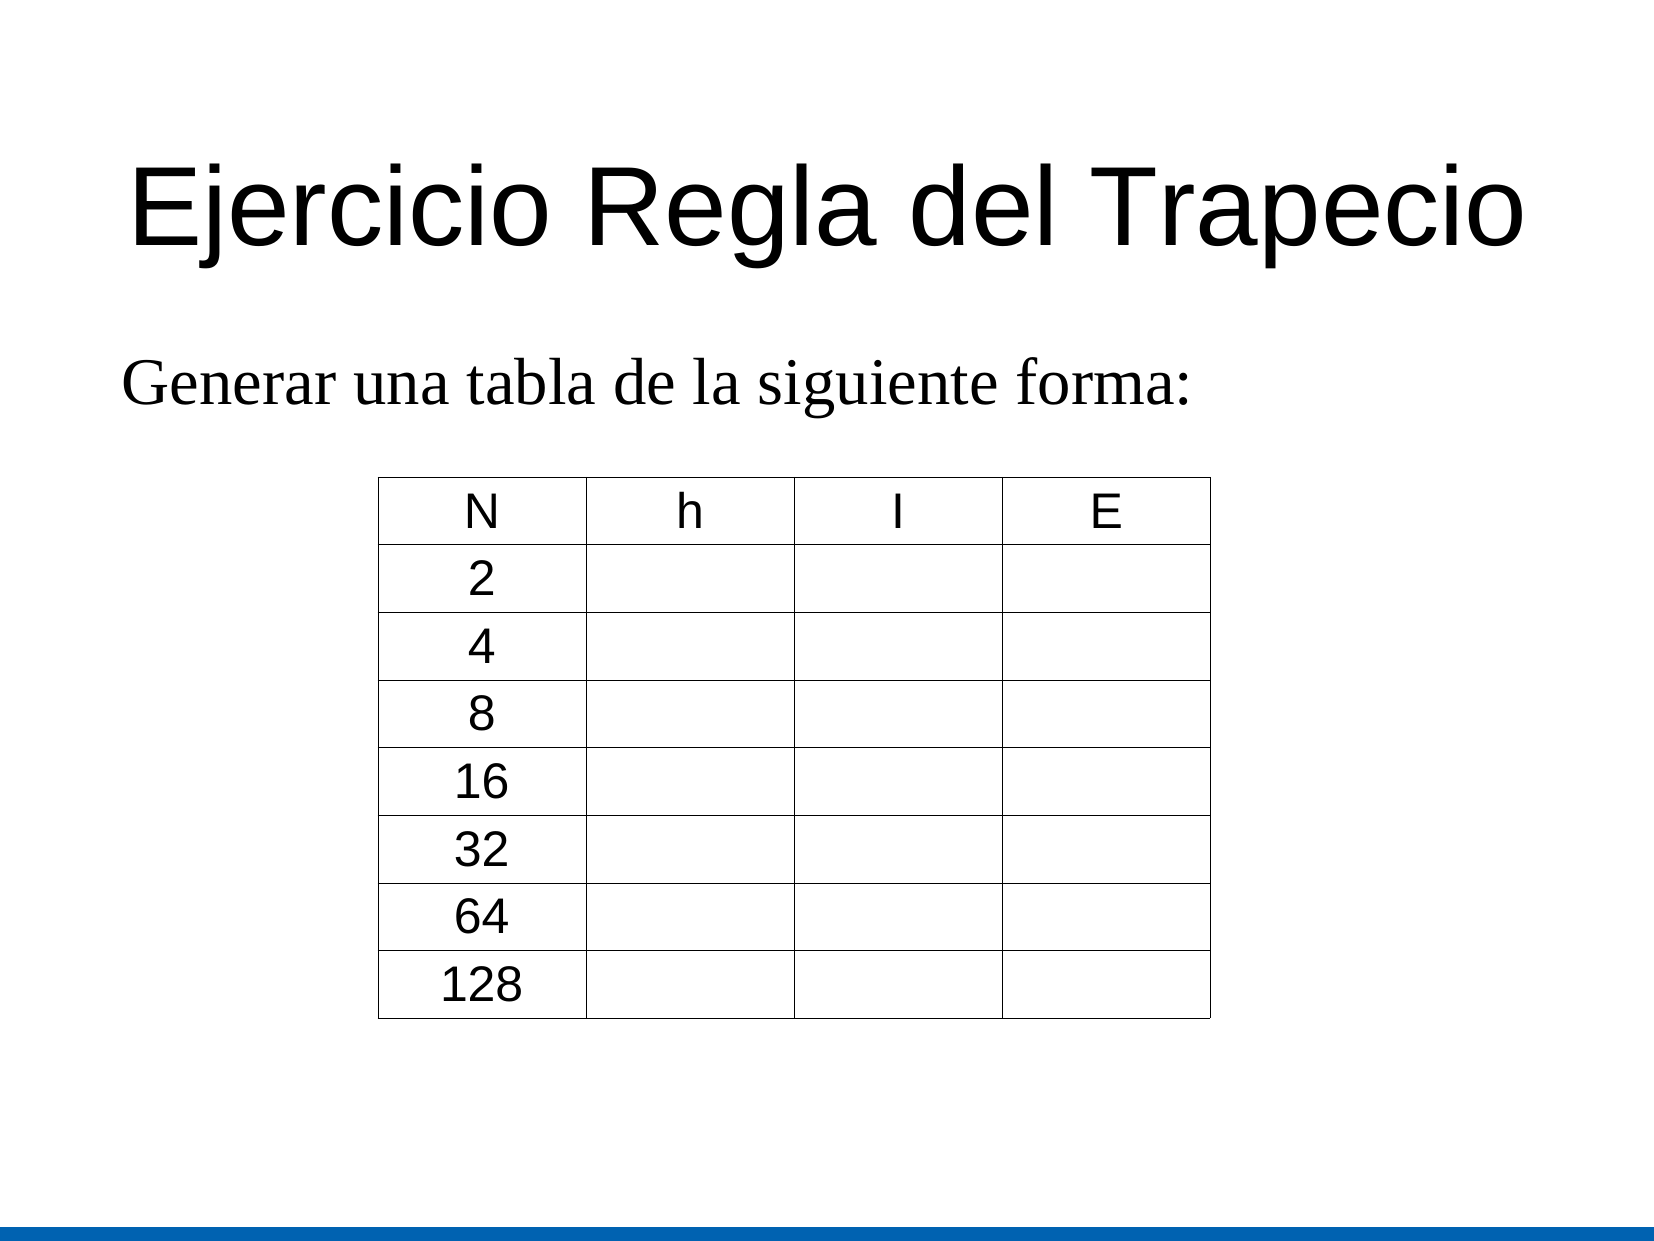

# Ejercicio Regla del Trapecio
Generar una tabla de la siguiente forma:
| N | h | I | E |
| --- | --- | --- | --- |
| 2 | | | |
| 4 | | | |
| 8 | | | |
| 16 | | | |
| 32 | | | |
| 64 | | | |
| 128 | | | |